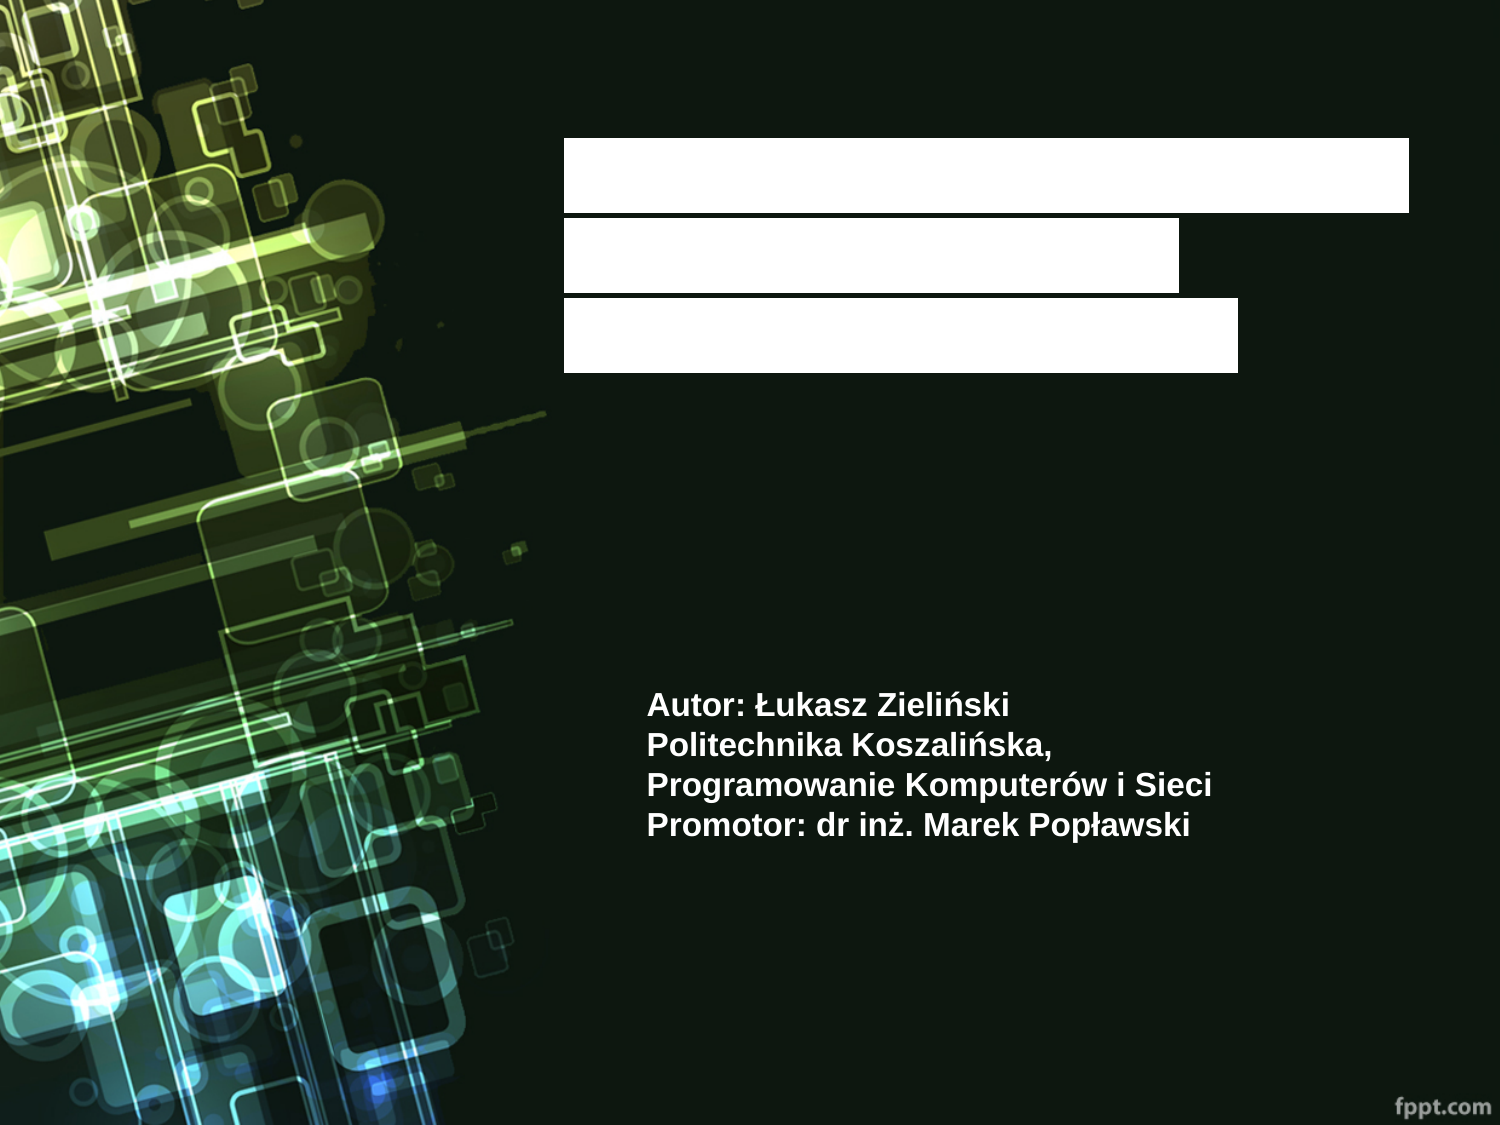

# Programowe modelowanie struktur blokowych systemów rozmytych
Autor: Łukasz Zieliński
Politechnika Koszalińska, Programowanie Komputerów i Sieci
Promotor: dr inż. Marek Popławski